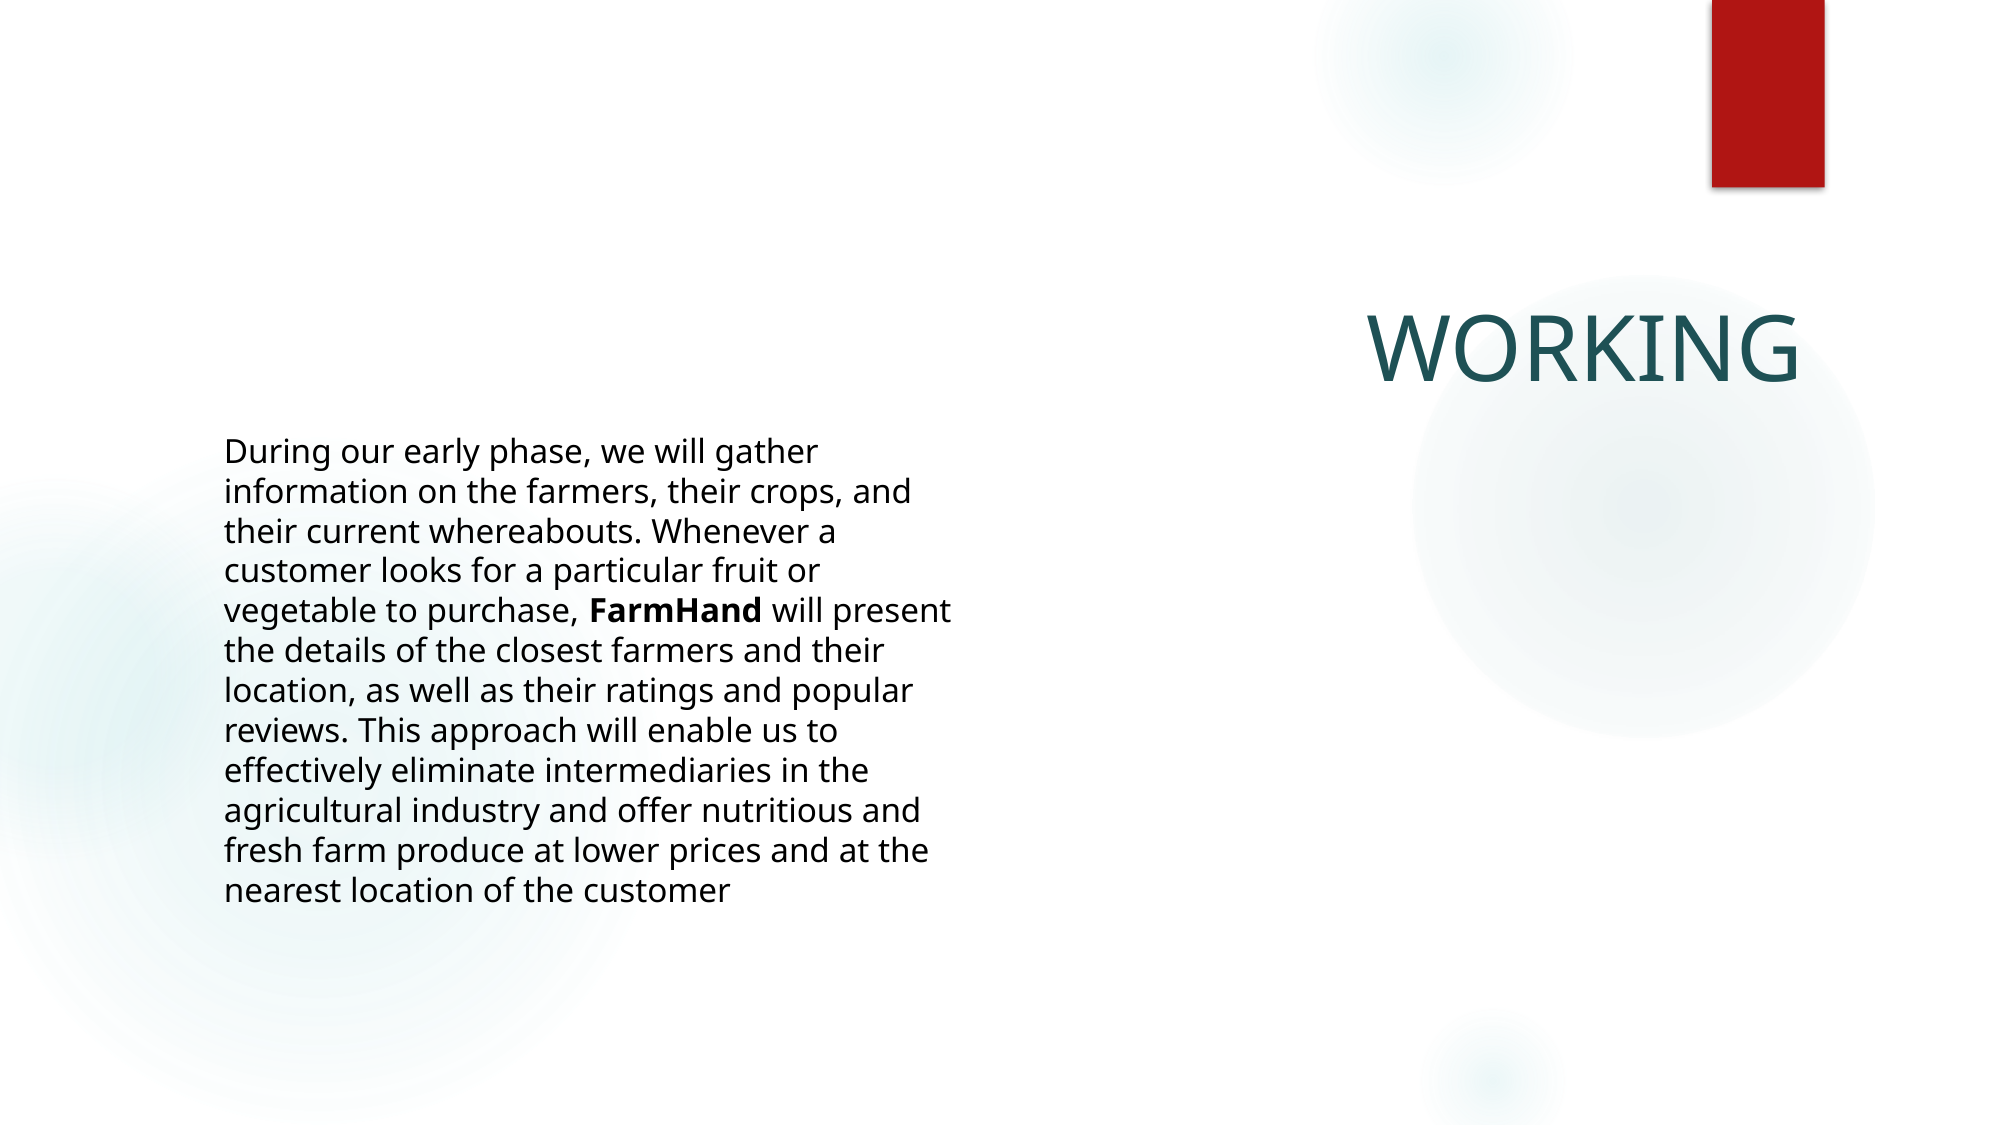

# WORKING
During our early phase, we will gather information on the farmers, their crops, and their current whereabouts. Whenever a customer looks for a particular fruit or vegetable to purchase, FarmHand will present the details of the closest farmers and their location, as well as their ratings and popular reviews. This approach will enable us to effectively eliminate intermediaries in the agricultural industry and offer nutritious and fresh farm produce at lower prices and at the nearest location of the customer